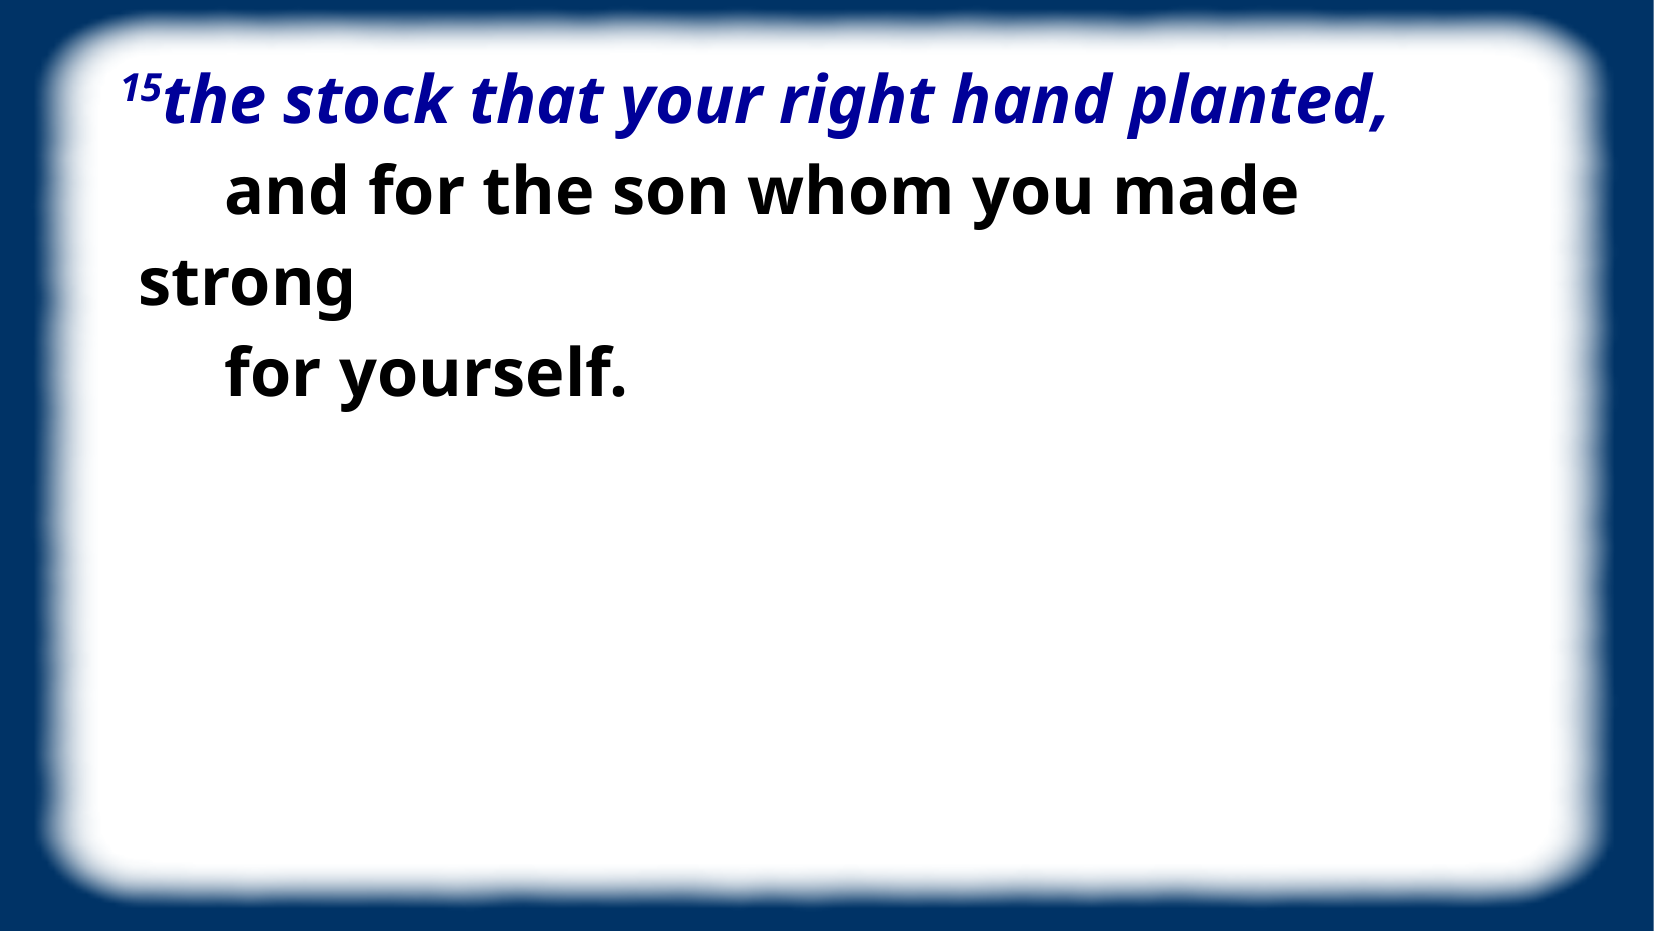

15the stock that your right hand planted,
 and for the son whom you made strong
 for yourself.